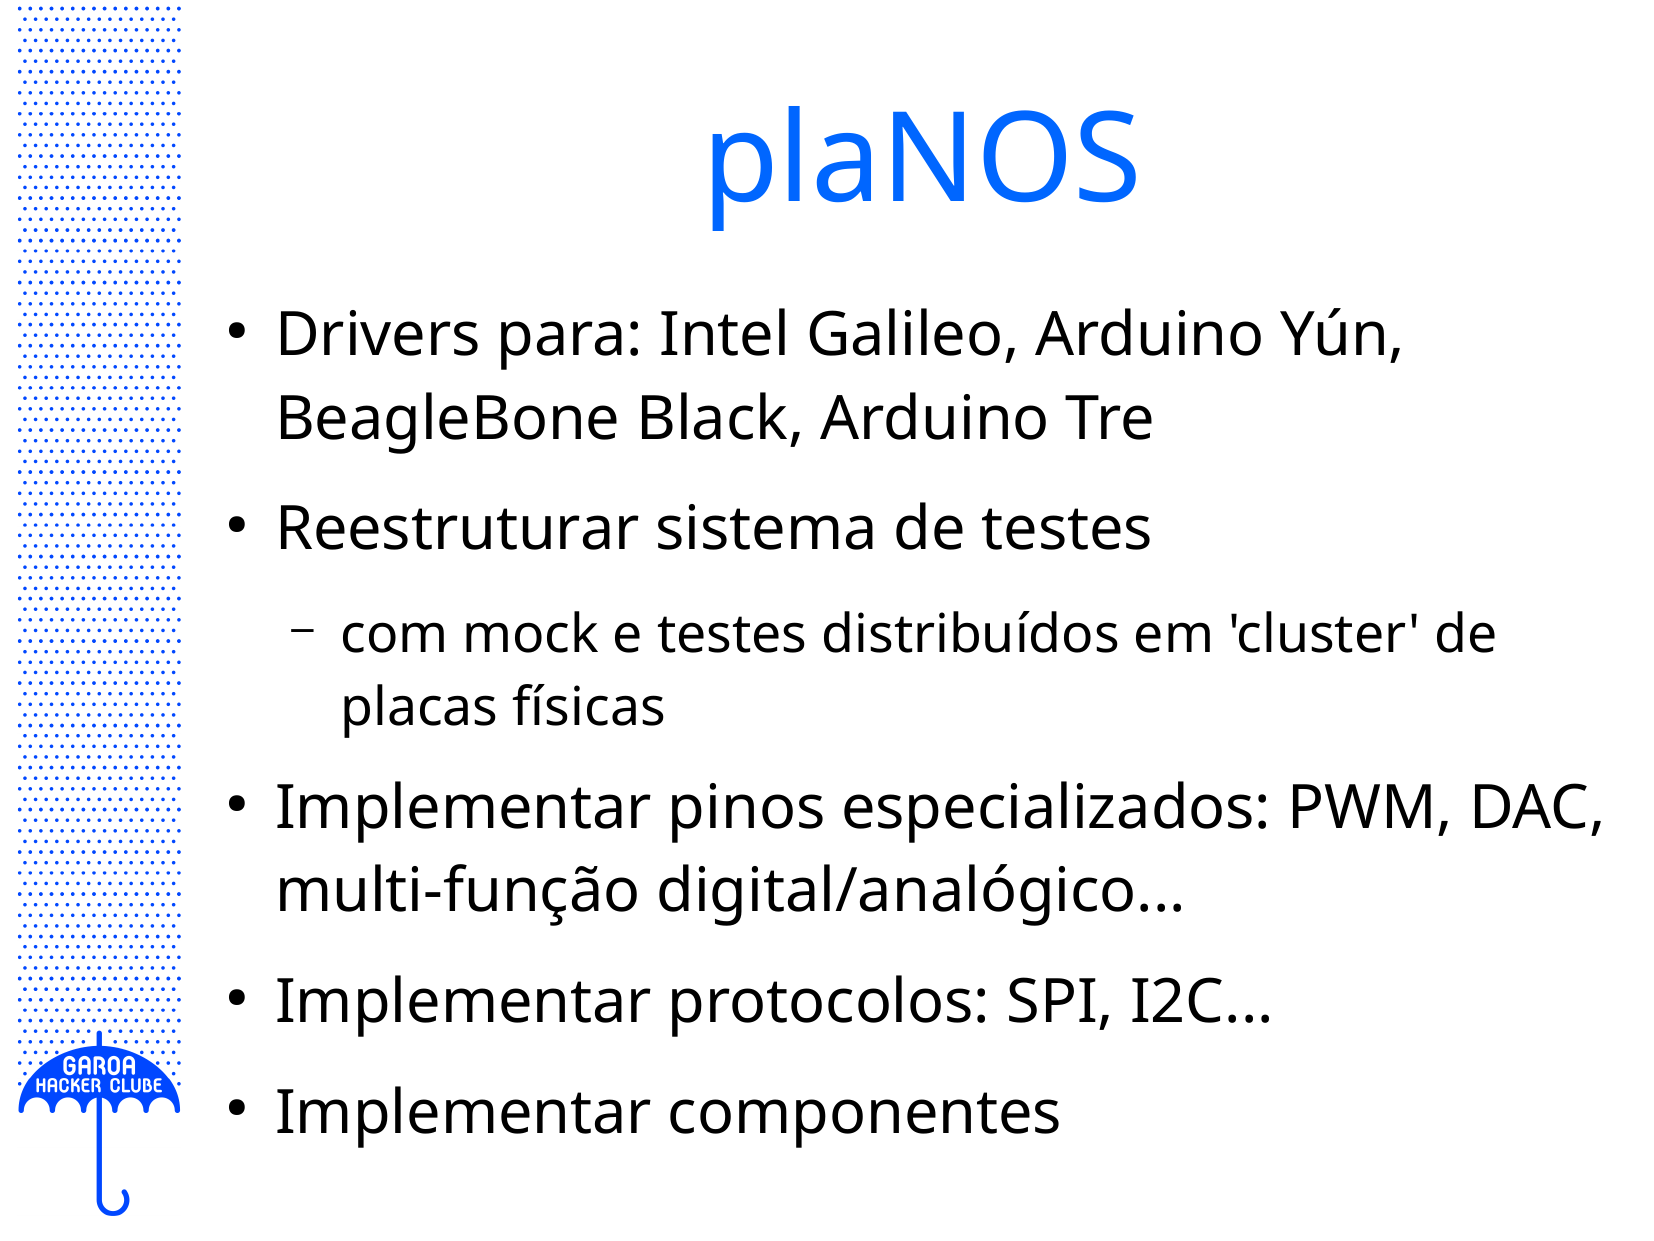

# plaNOS
Drivers para: Intel Galileo, Arduino Yún, BeagleBone Black, Arduino Tre
Reestruturar sistema de testes
com mock e testes distribuídos em 'cluster' de placas físicas
Implementar pinos especializados: PWM, DAC, multi-função digital/analógico...
Implementar protocolos: SPI, I2C...
Implementar componentes